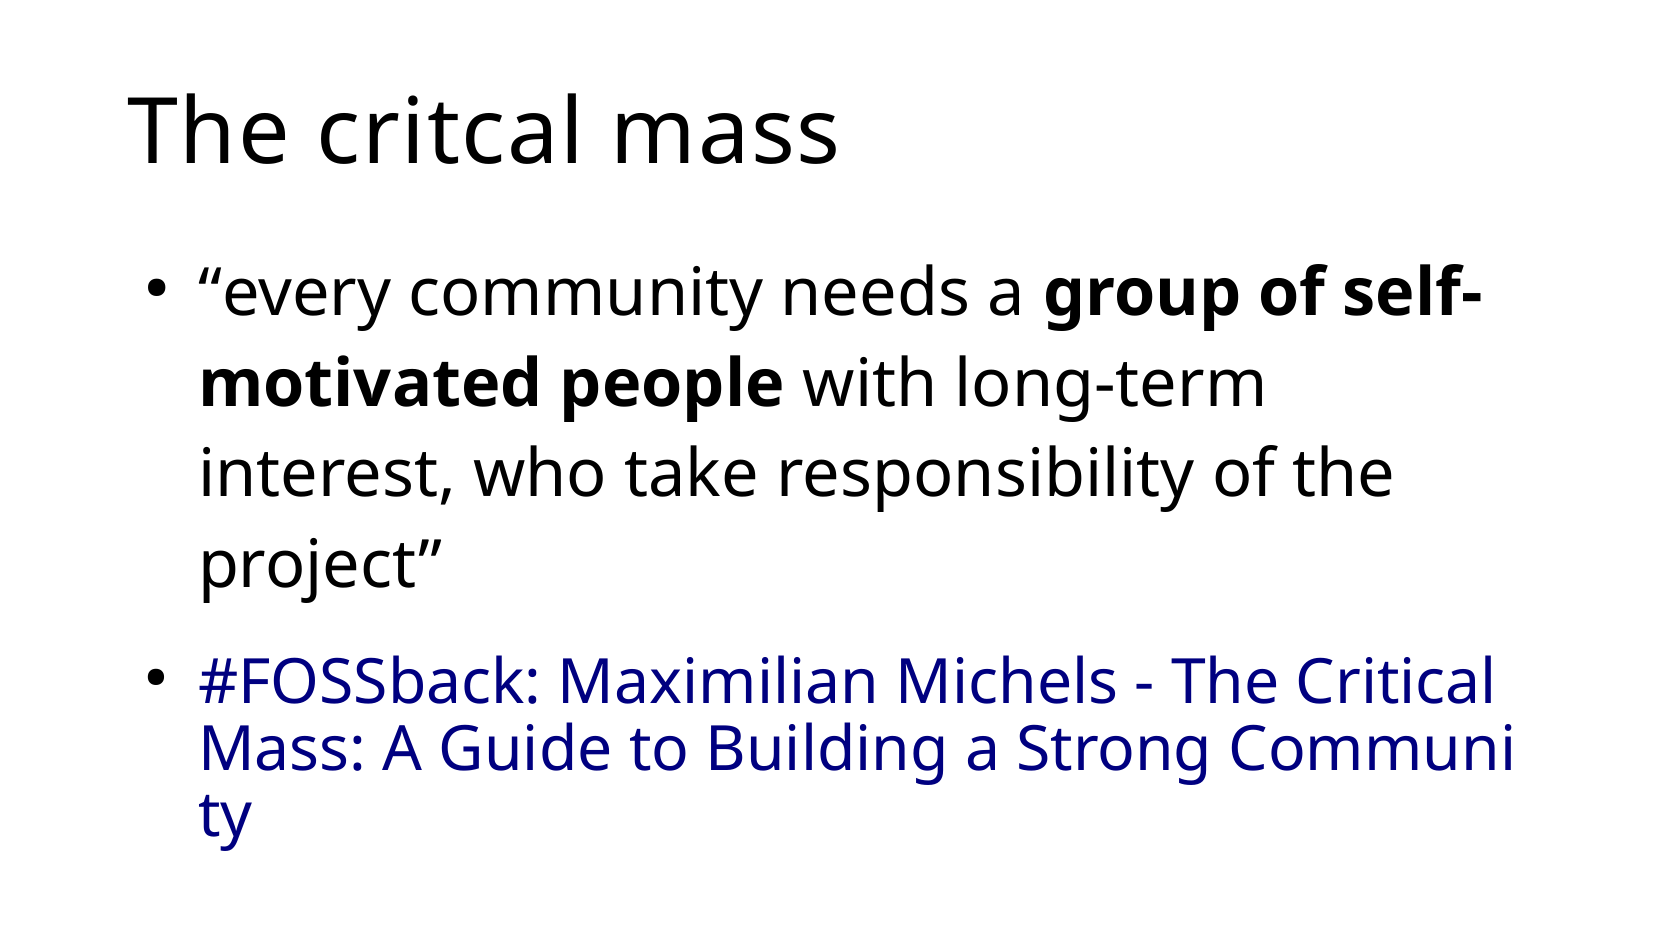

# The critcal mass
“every community needs a group of self-motivated people with long-term interest, who take responsibility of the project”
#FOSSback: Maximilian Michels - The Critical Mass: A Guide to Building a Strong Community